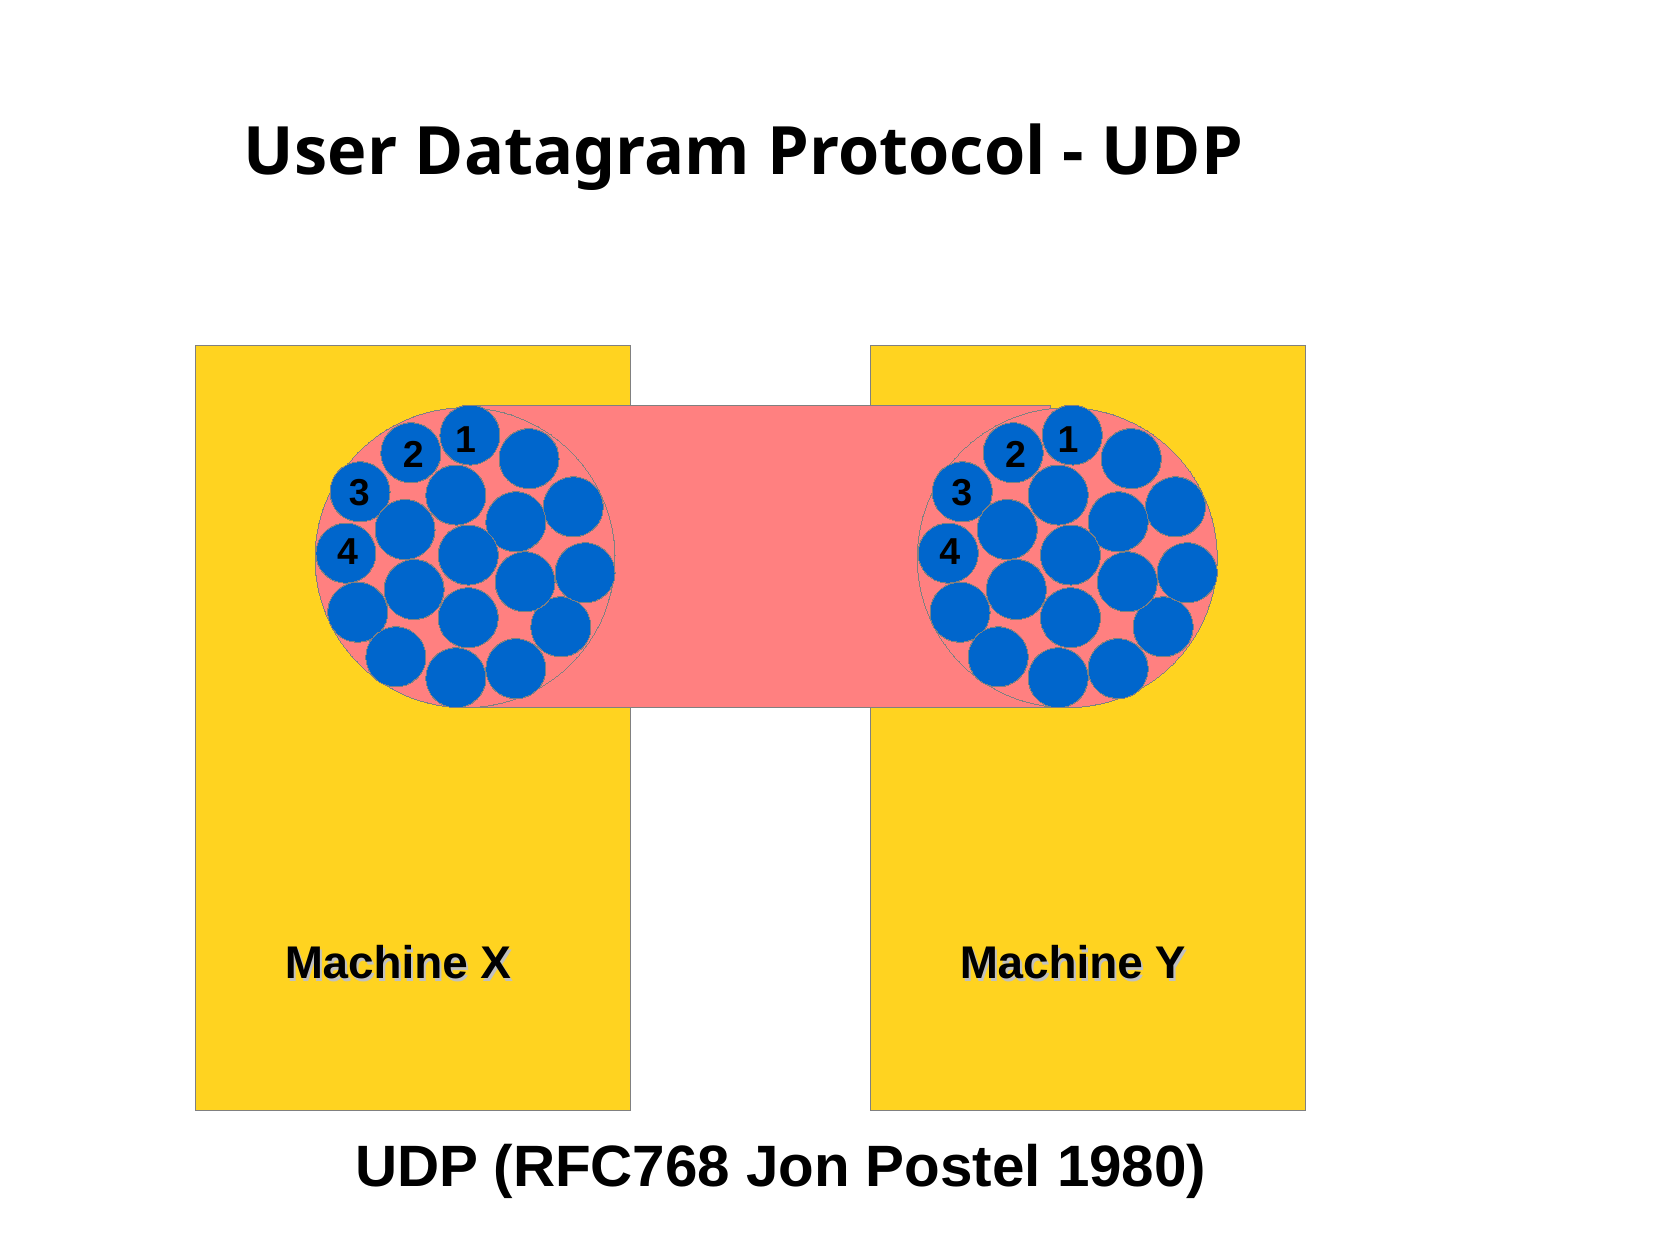

# User Datagram Protocol - UDP
1
2
3
4
1
2
3
4
Machine X
Machine Y
UDP (RFC768 Jon Postel 1980)